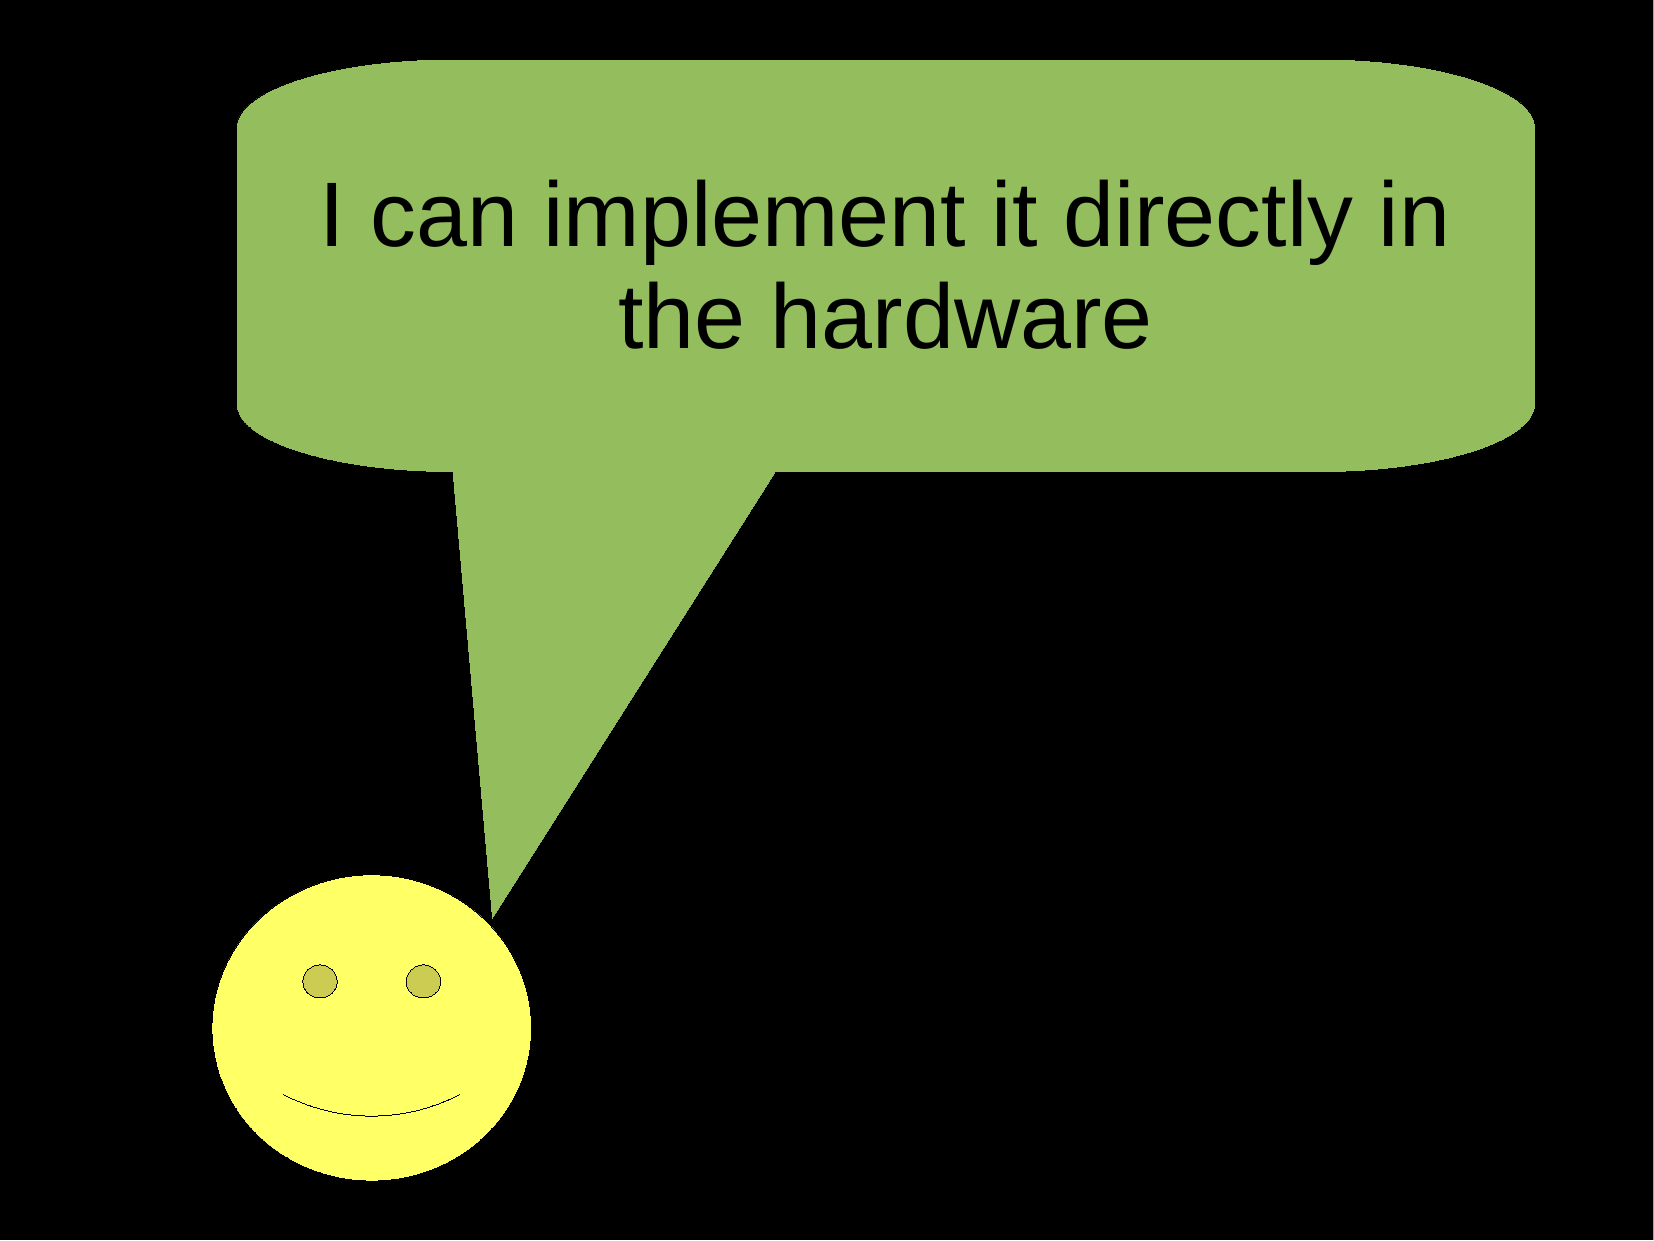

I can implement it directly in the hardware